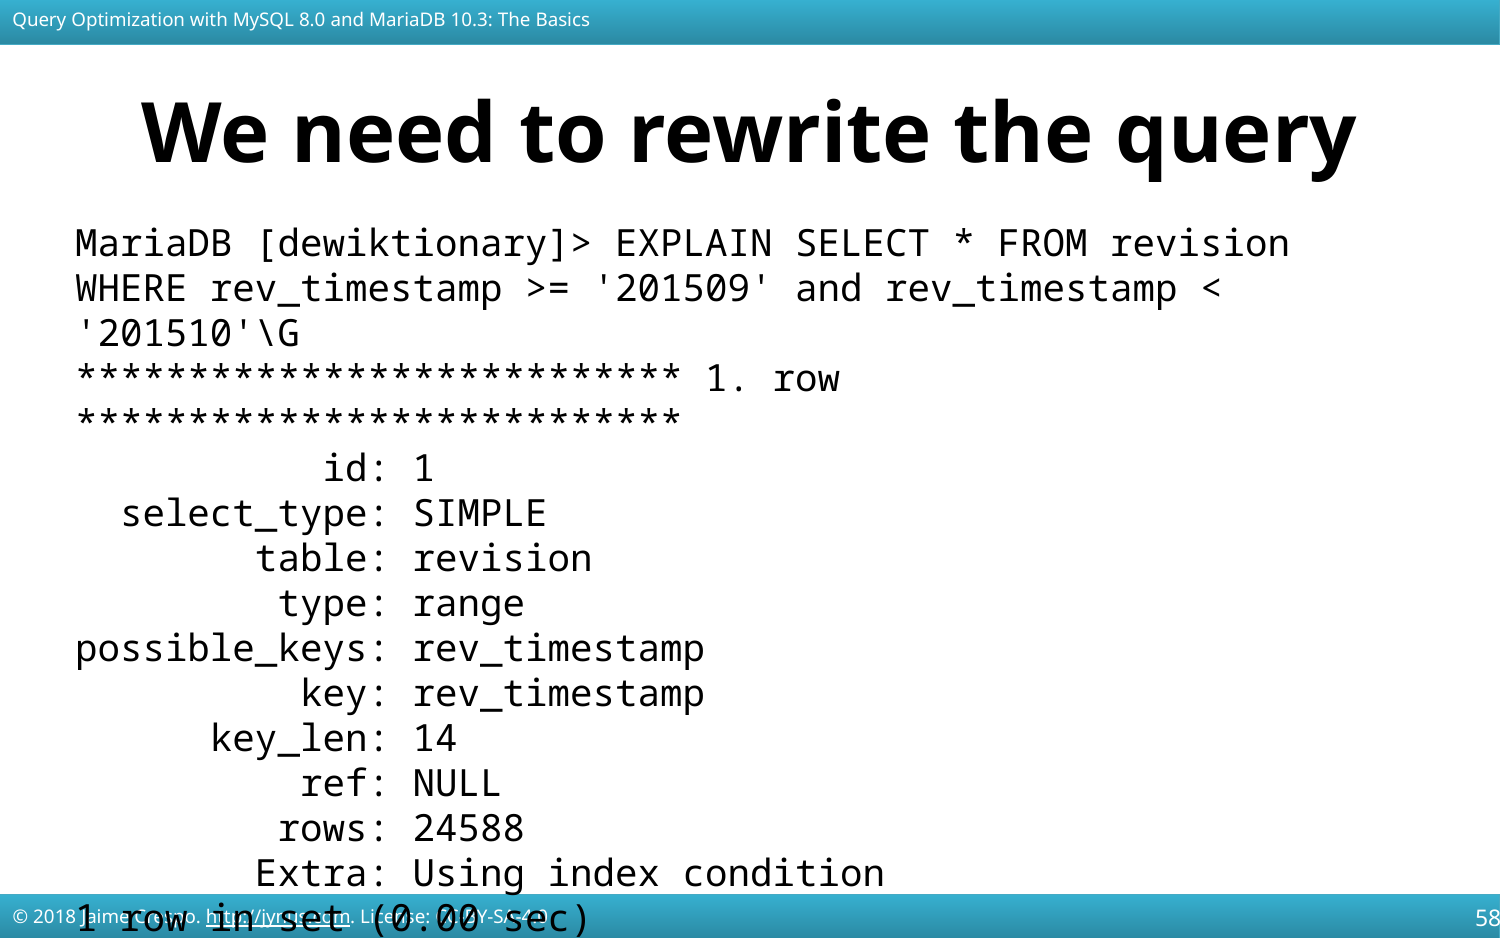

# We need to rewrite the query
MariaDB [dewiktionary]> EXPLAIN SELECT * FROM revision WHERE rev_timestamp >= '201509' and rev_timestamp < '201510'\G
*************************** 1. row ***************************
 id: 1
 select_type: SIMPLE
 table: revision
 type: range
possible_keys: rev_timestamp
 key: rev_timestamp
 key_len: 14
 ref: NULL
 rows: 24588
 Extra: Using index condition
1 row in set (0.00 sec)